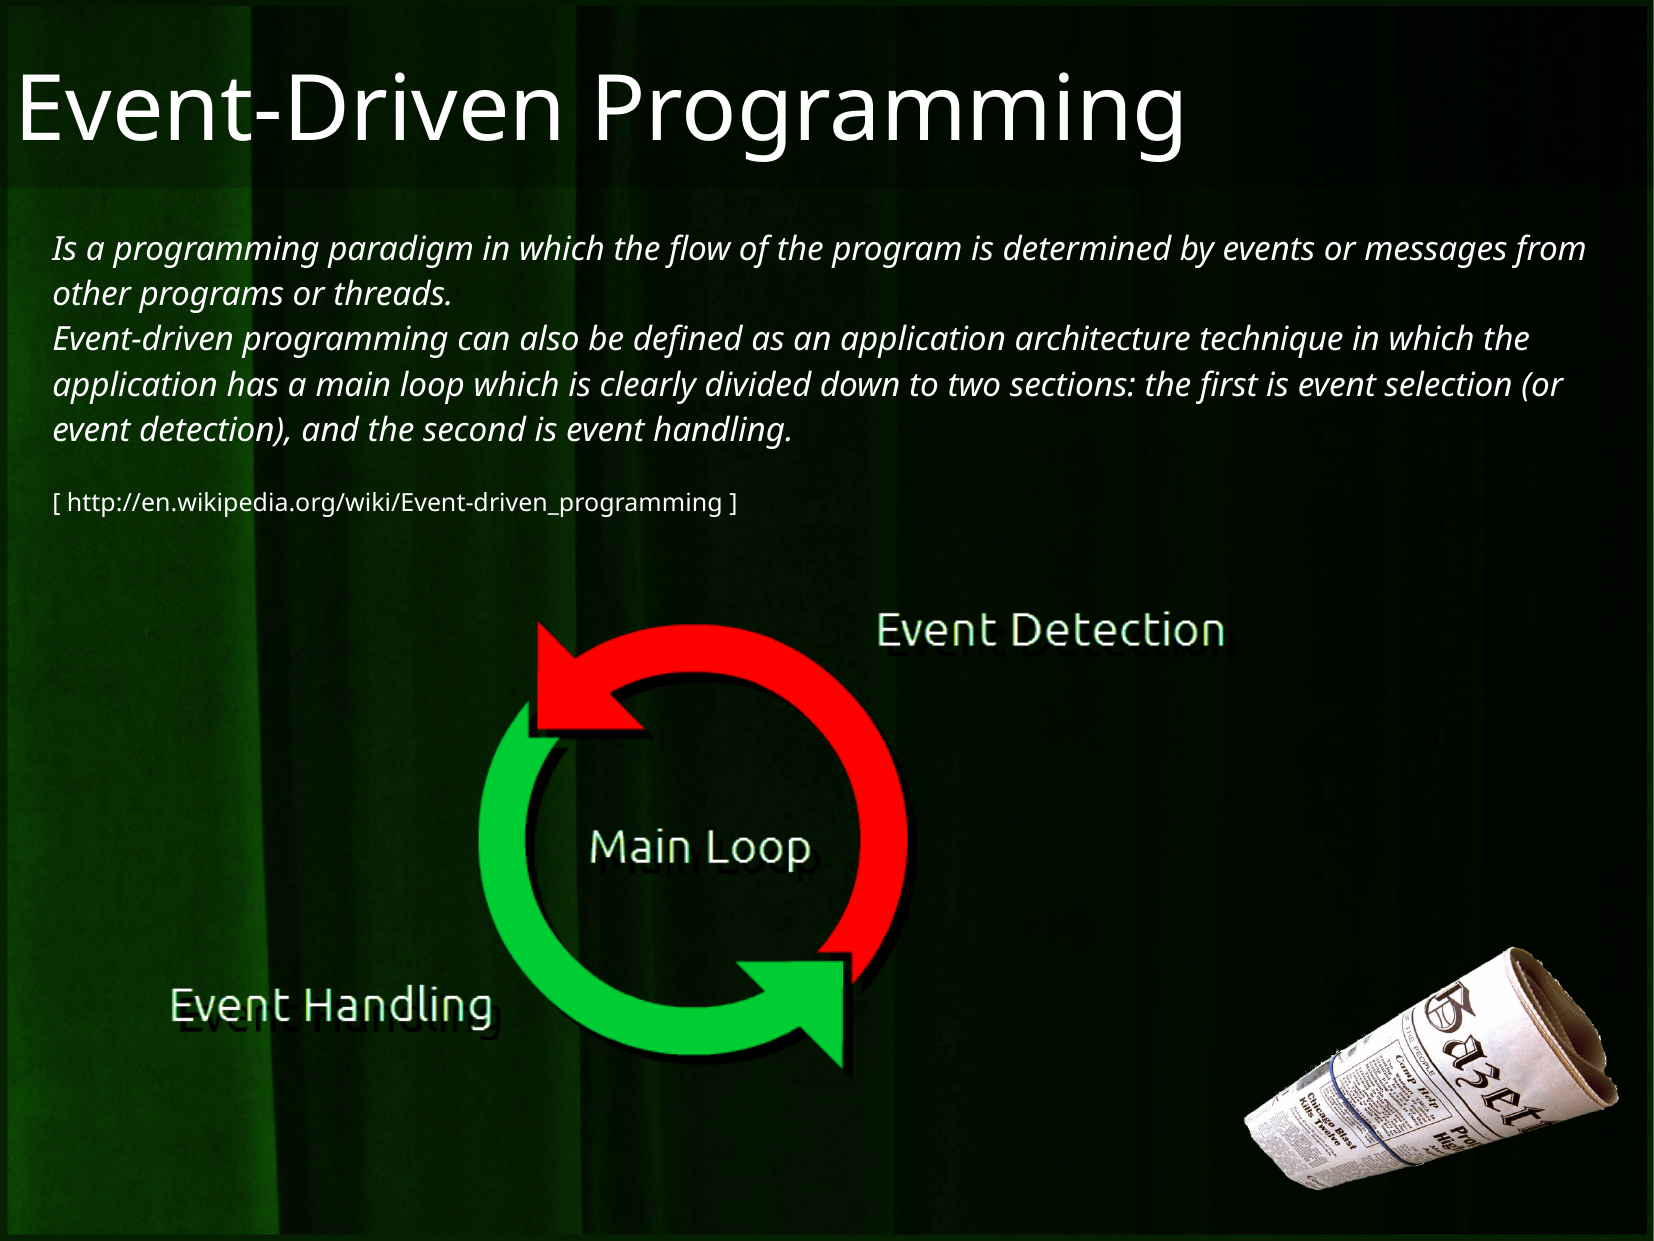

Event-Driven Programming
Is a programming paradigm in which the flow of the program is determined by events or messages from other programs or threads.
Event-driven programming can also be defined as an application architecture technique in which the application has a main loop which is clearly divided down to two sections: the first is event selection (or event detection), and the second is event handling.
[ http://en.wikipedia.org/wiki/Event-driven_programming ]